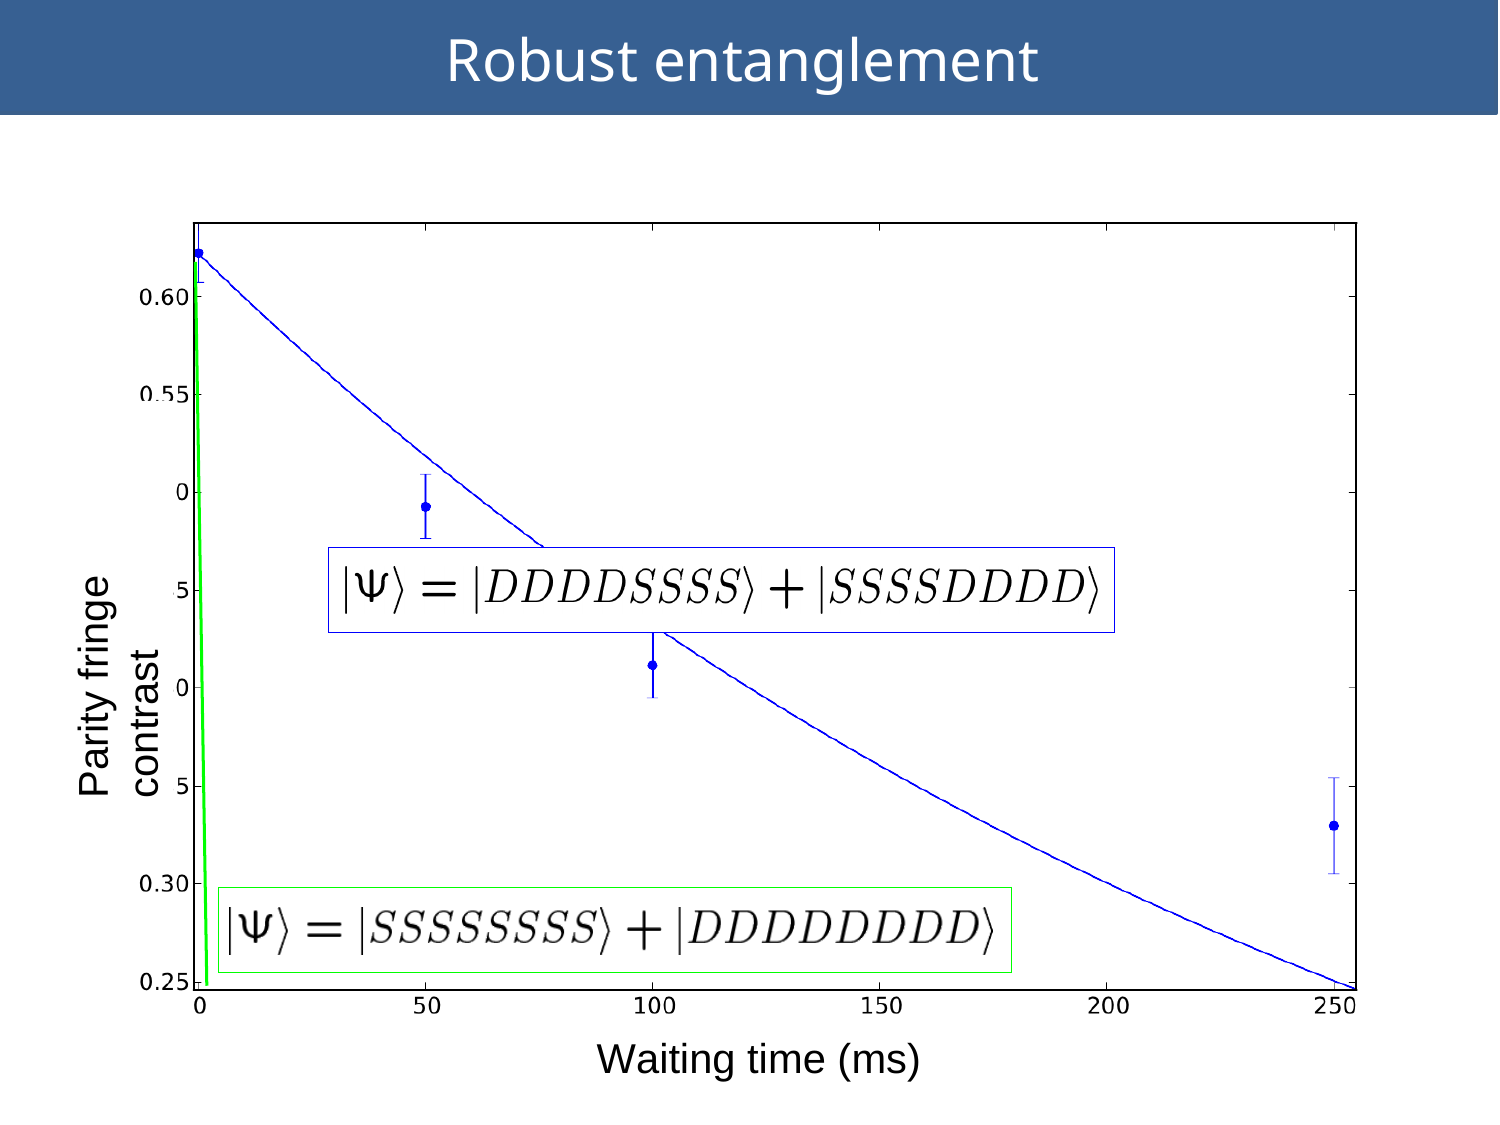

Robust entanglement
Parity fringe contrast
Waiting time (ms)